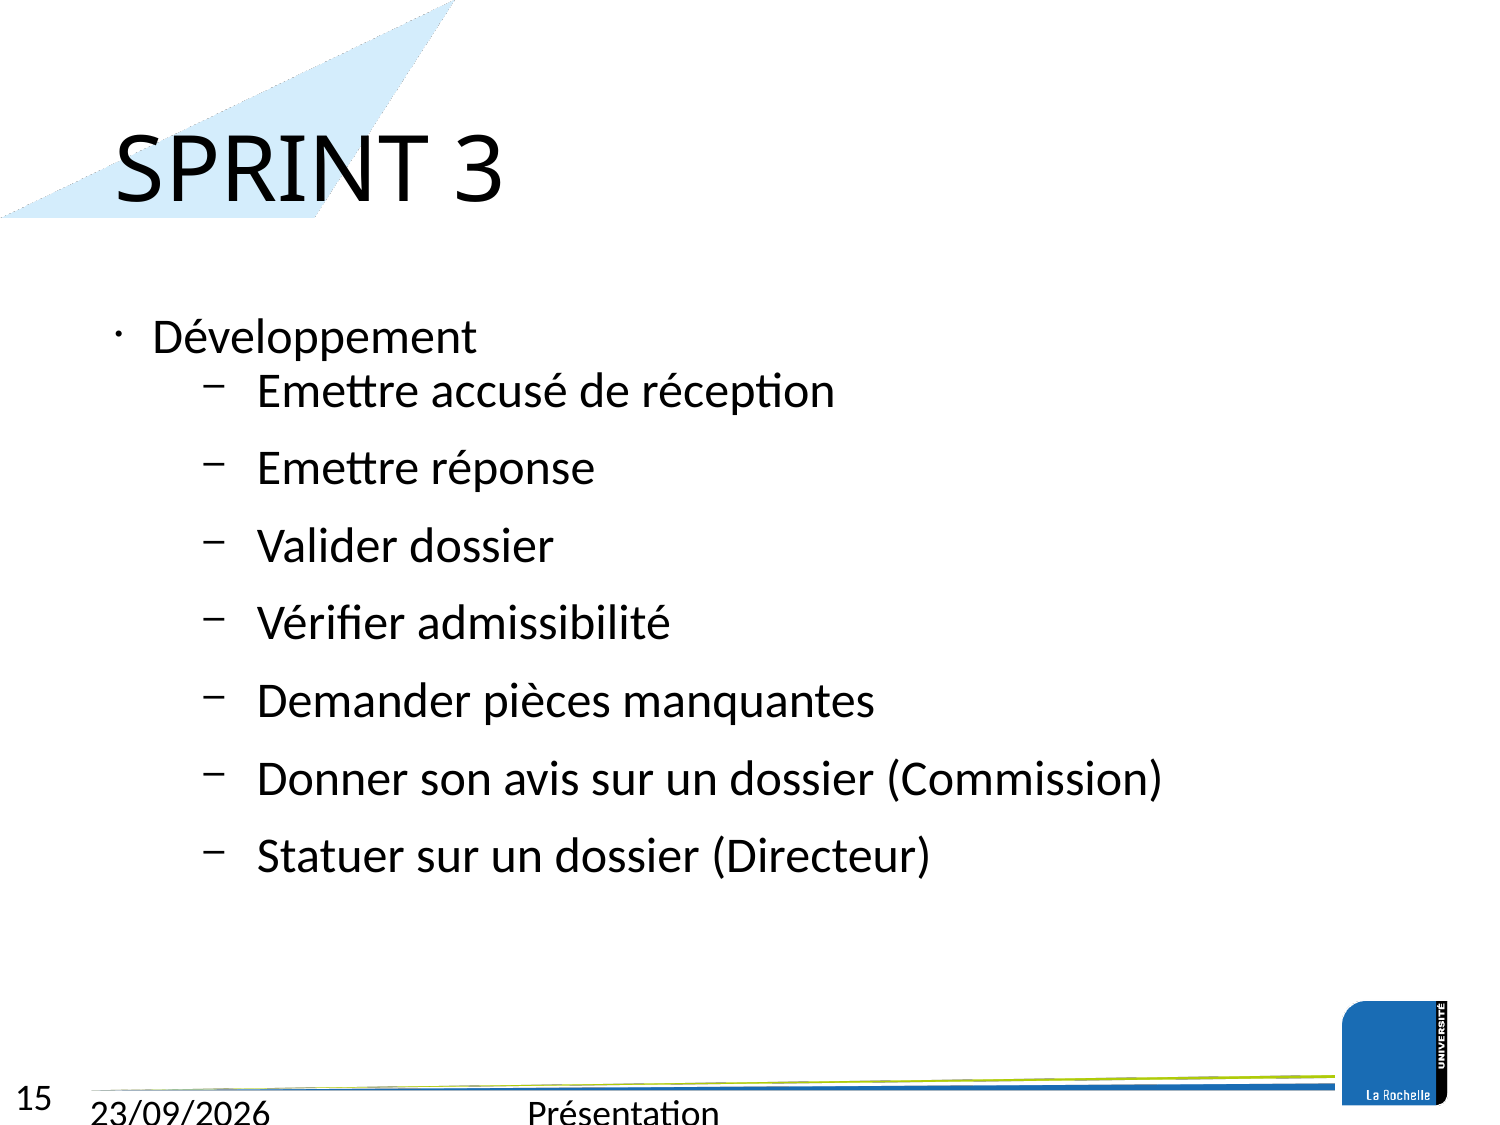

# SPRINT 3
Développement
Emettre accusé de réception
Emettre réponse
Valider dossier
Vérifier admissibilité
Demander pièces manquantes
Donner son avis sur un dossier (Commission)
Statuer sur un dossier (Directeur)
Présentation